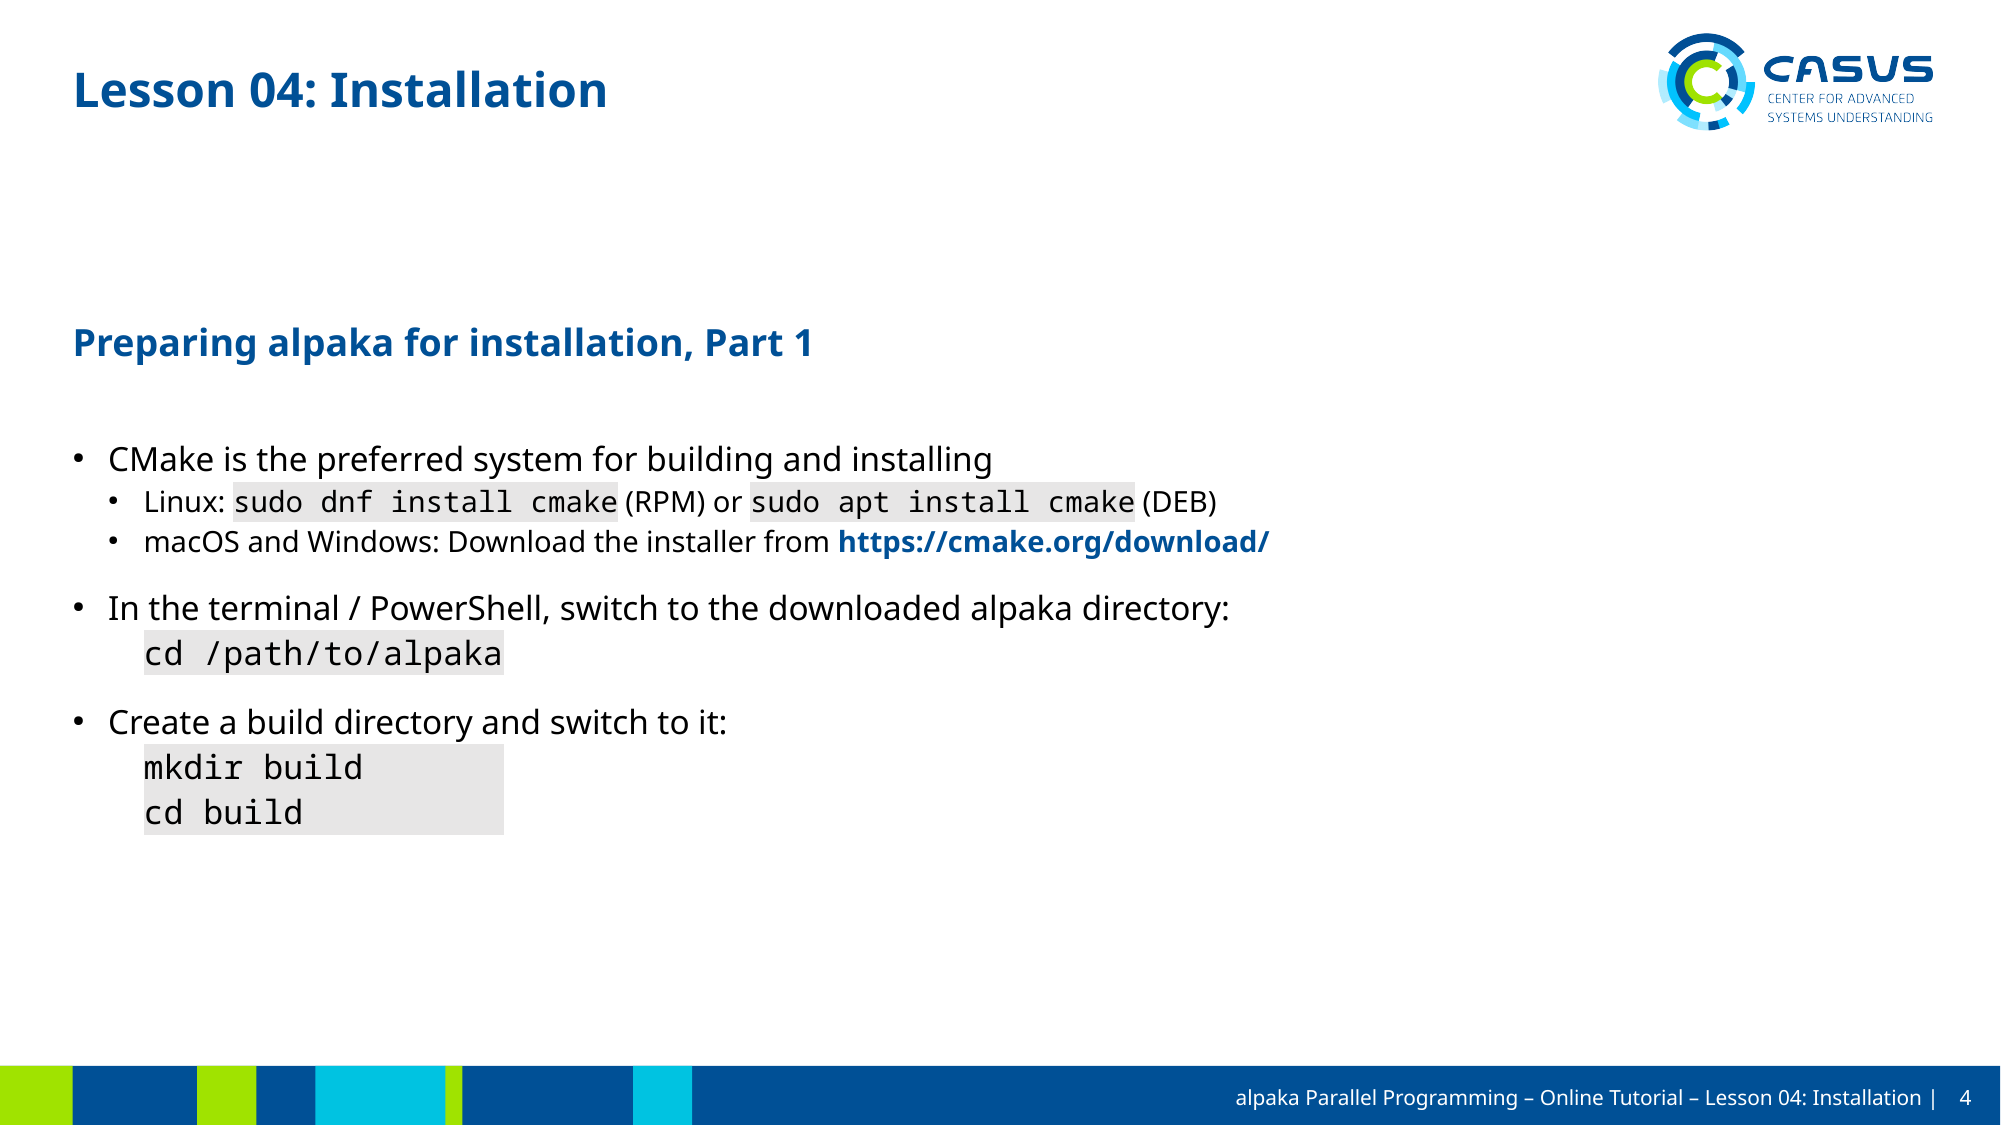

# Lesson 04: Installation
Preparing alpaka for installation, Part 1
CMake is the preferred system for building and installing
Linux: sudo dnf install cmake (RPM) or sudo apt install cmake (DEB)
macOS and Windows: Download the installer from https://cmake.org/download/
In the terminal / PowerShell, switch to the downloaded alpaka directory:
cd /path/to/alpaka
Create a build directory and switch to it:
mkdir build
cd build
alpaka Parallel Programming – Online Tutorial – Lesson 04: Installation
4